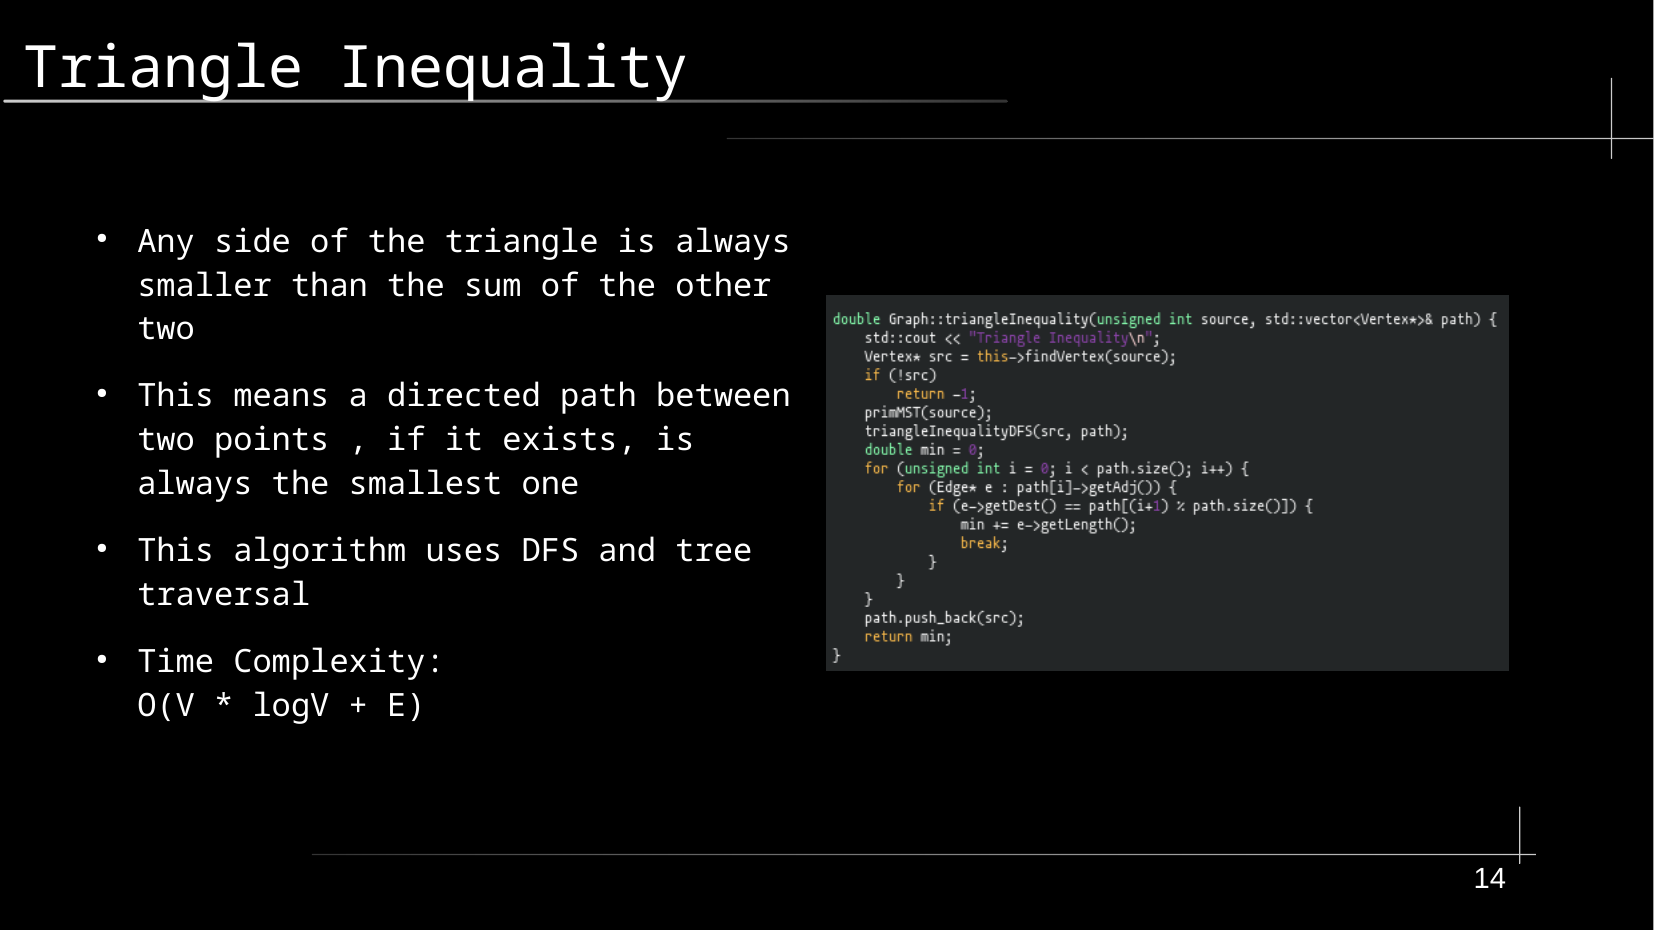

# Triangle Inequality
Any side of the triangle is always smaller than the sum of the other two
This means a directed path between two points , if it exists, is always the smallest one
This algorithm uses DFS and tree traversal
Time Complexity:
O(V * logV + E)
14